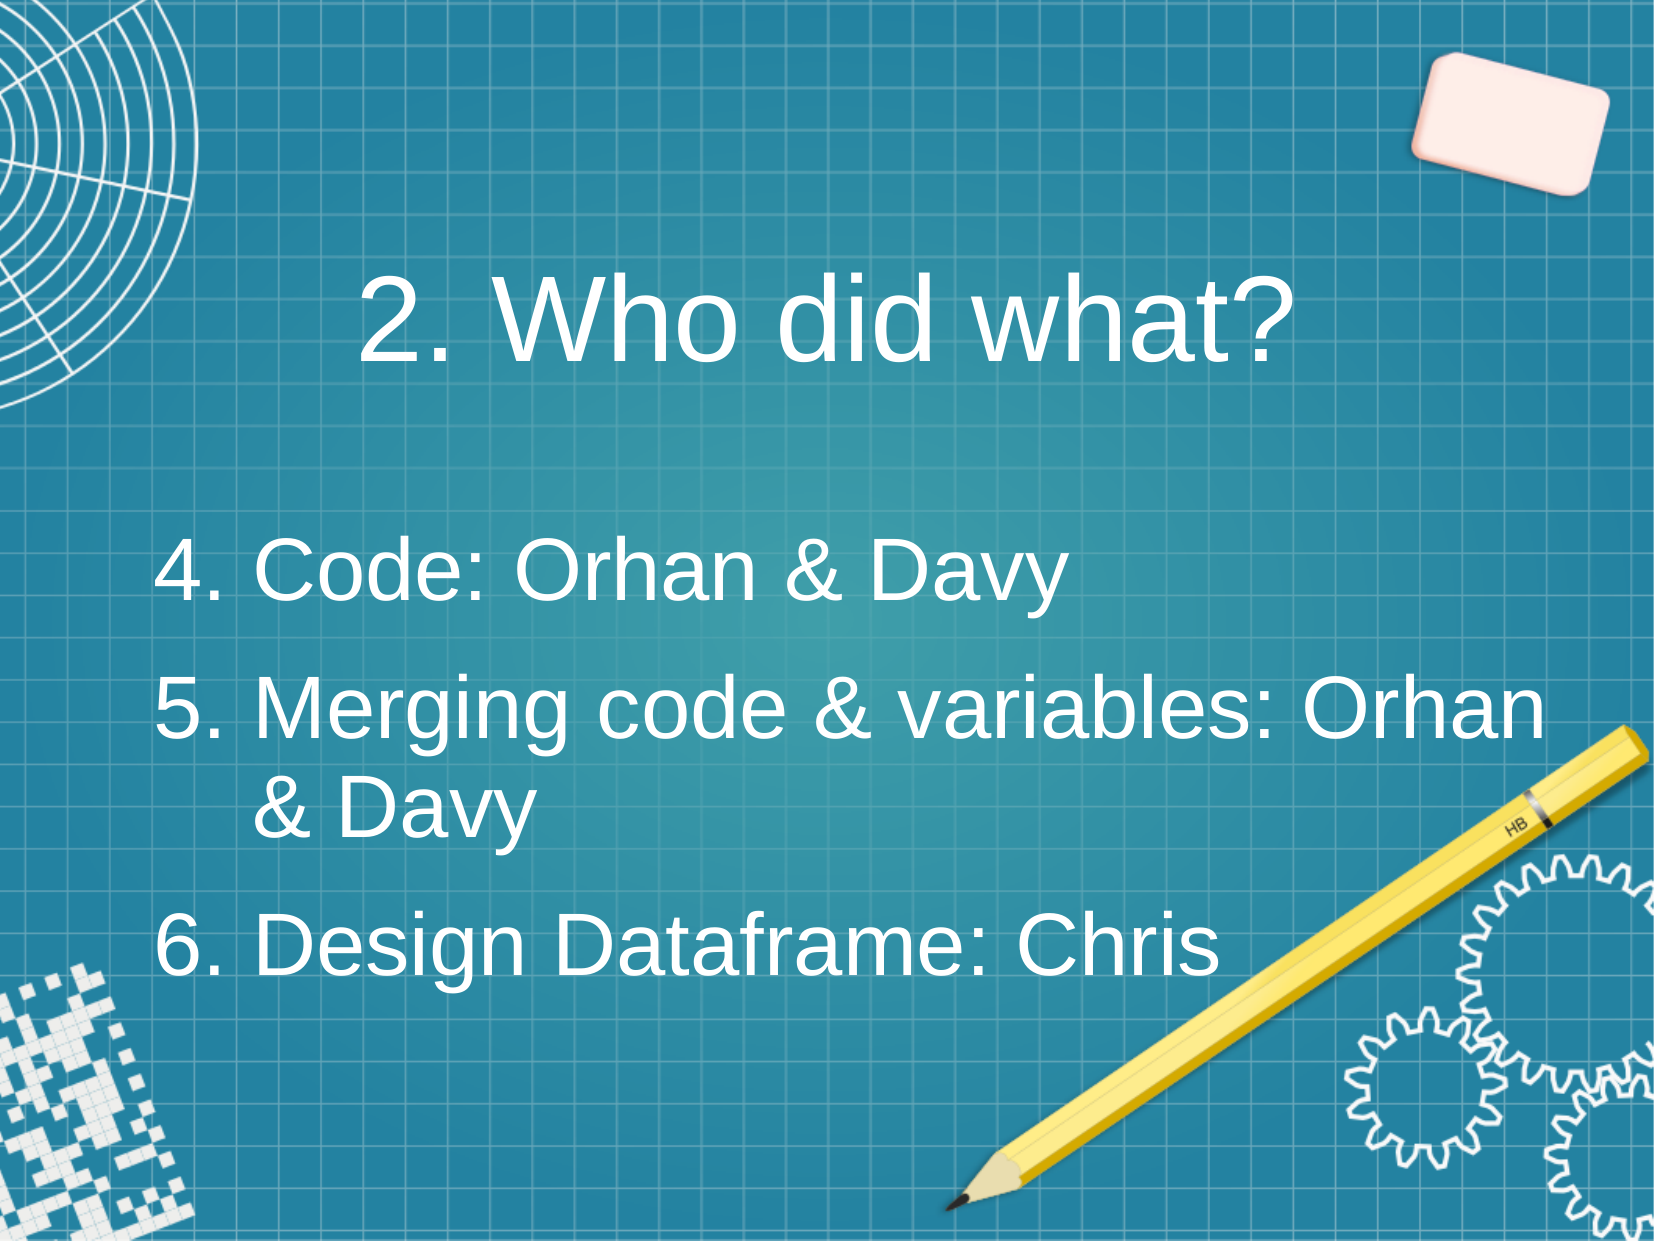

# 2. Who did what?
4. Code: Orhan & Davy
5. Merging code & variables: Orhan & Davy
6. Design Dataframe: Chris